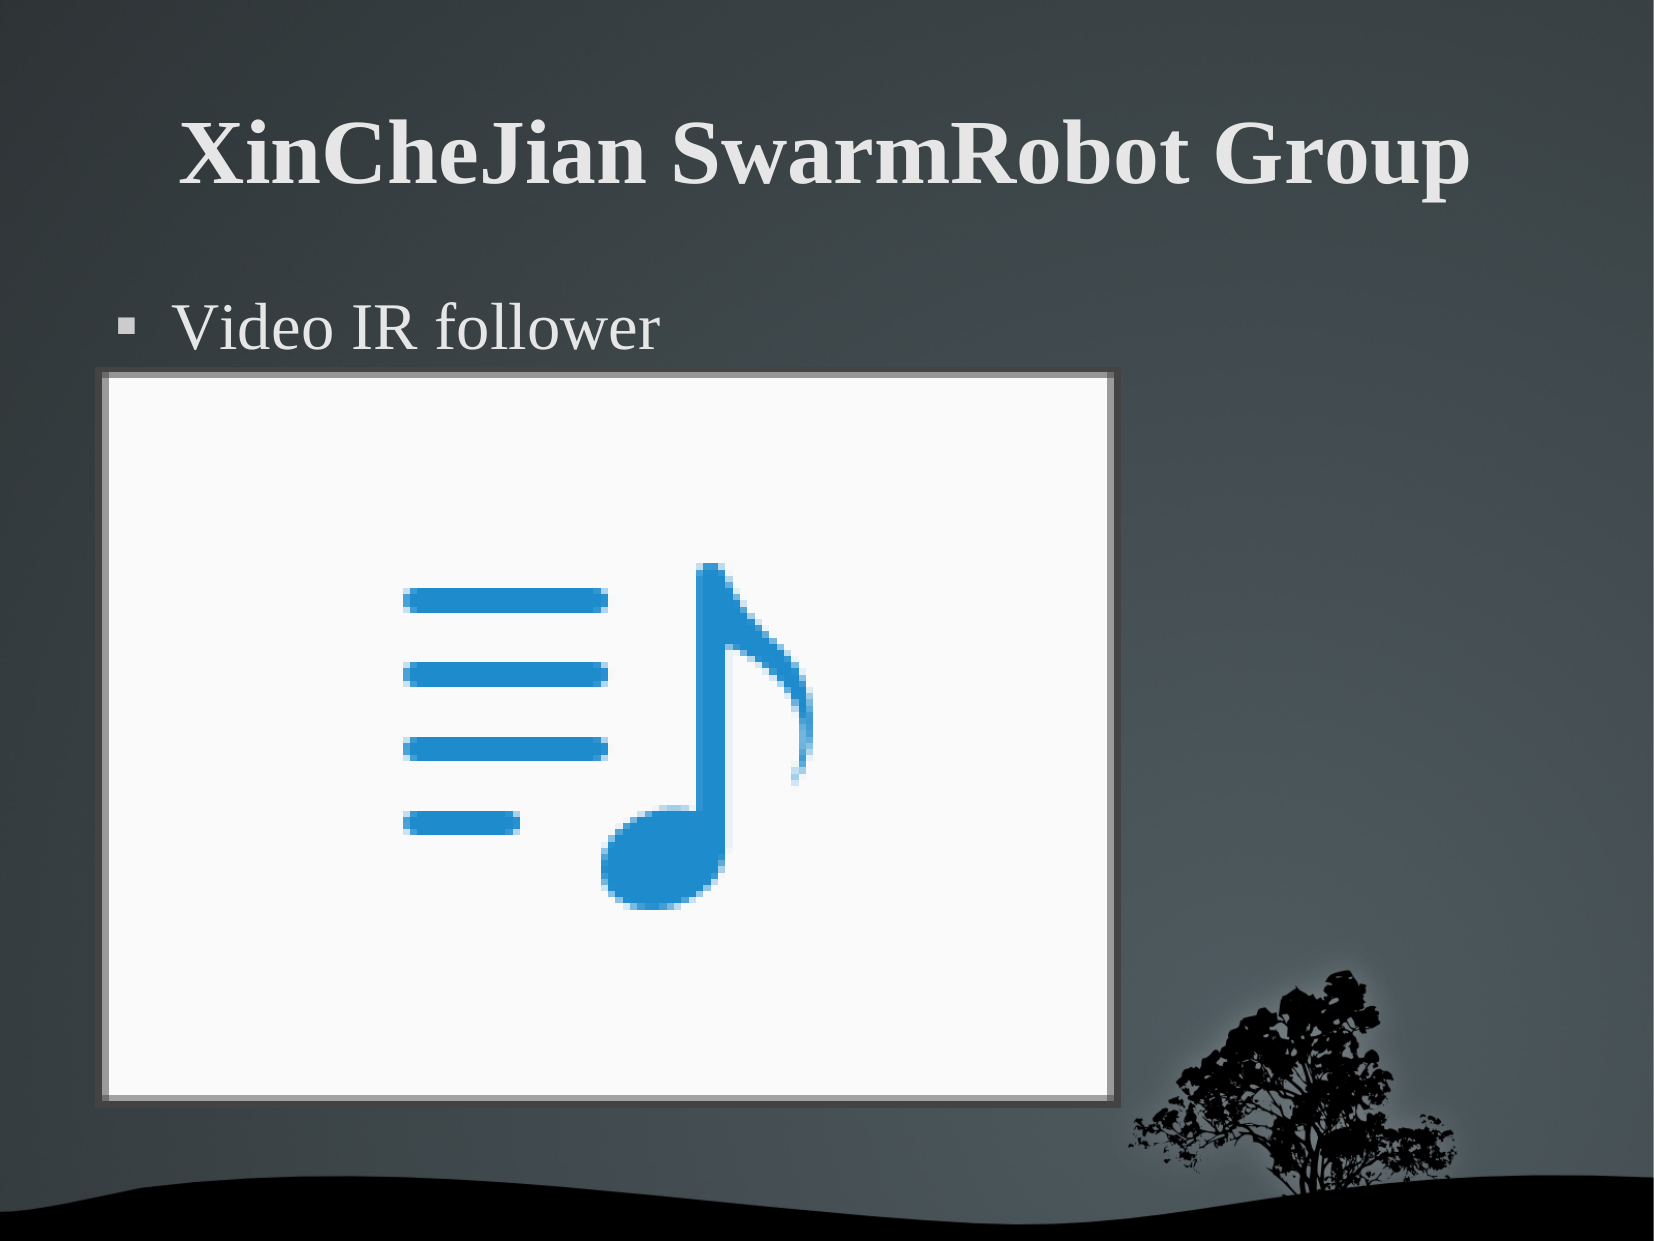

# XinCheJian SwarmRobot Group
Video IR follower